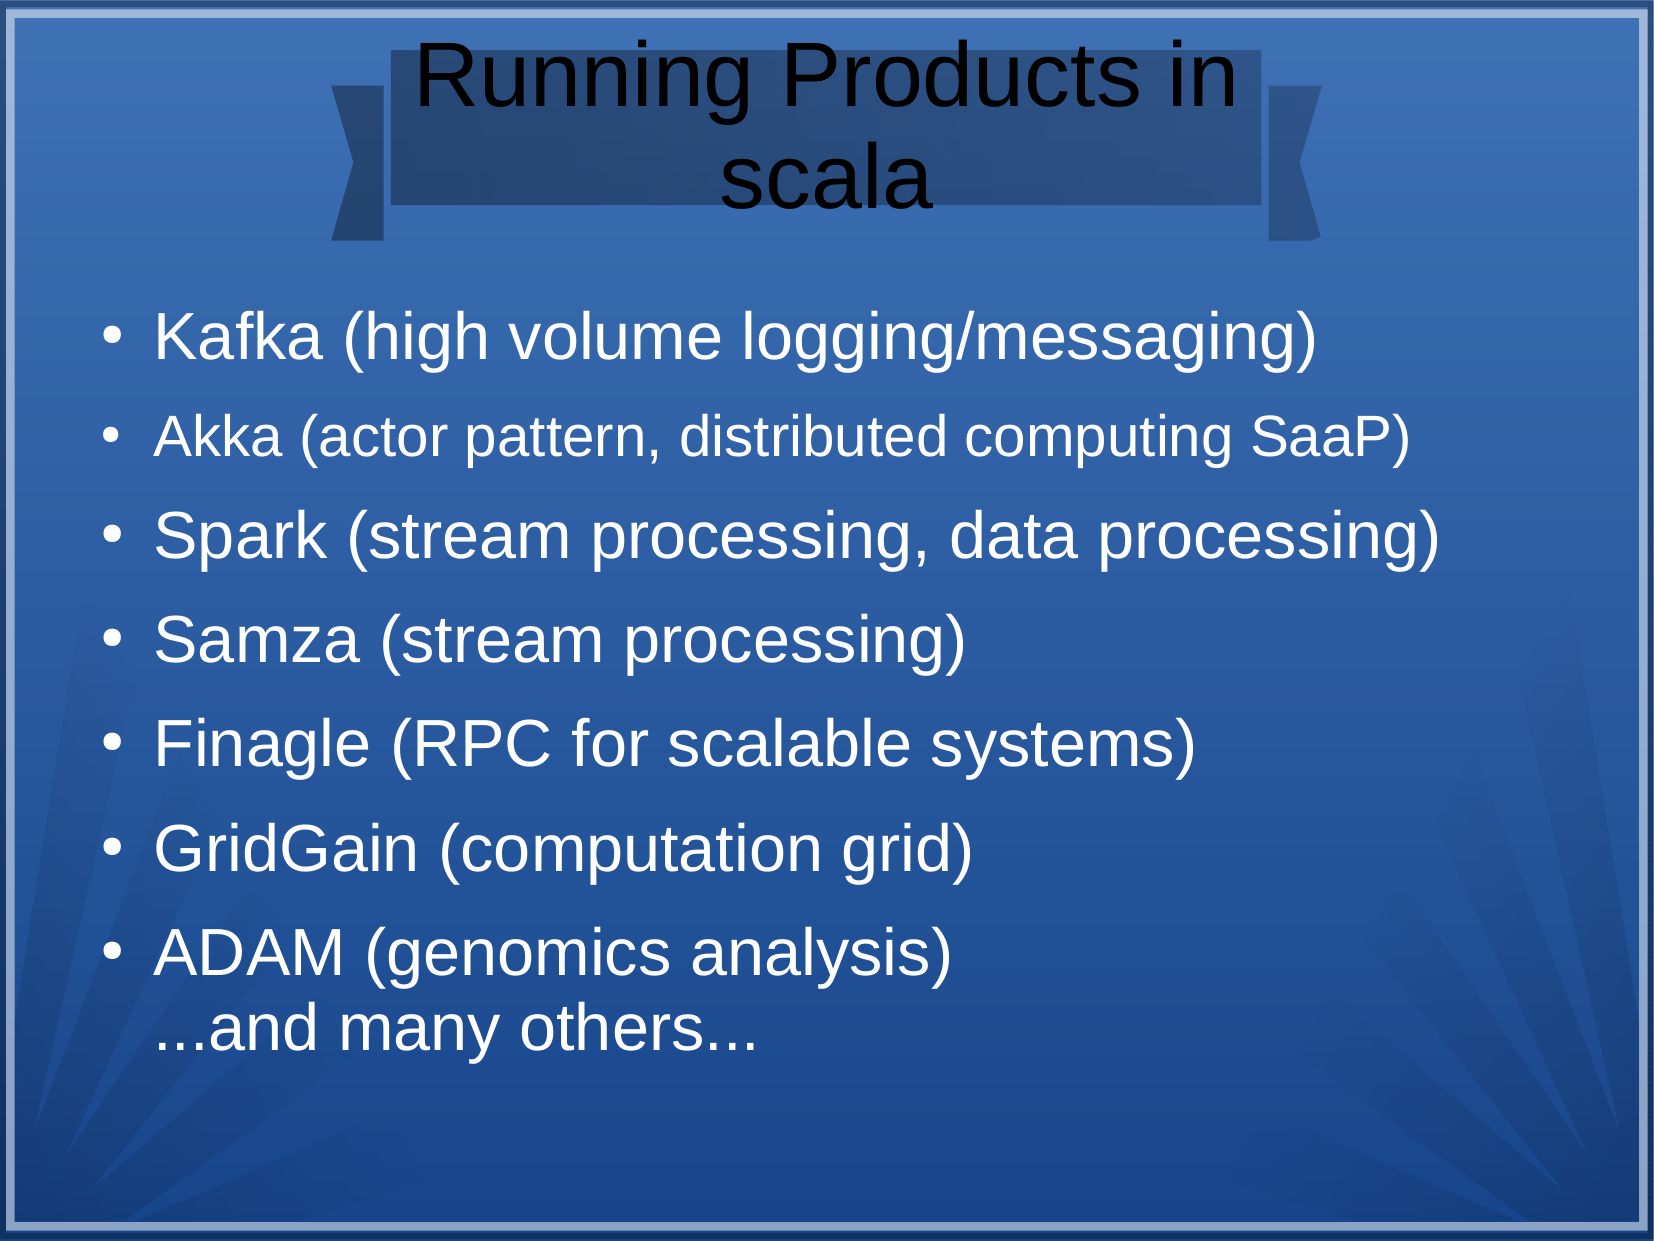

# Running Products in scala
Kafka (high volume logging/messaging)
Akka (actor pattern, distributed computing SaaP)
Spark (stream processing, data processing)
Samza (stream processing)
Finagle (RPC for scalable systems)
GridGain (computation grid)
ADAM (genomics analysis)
...and many others...